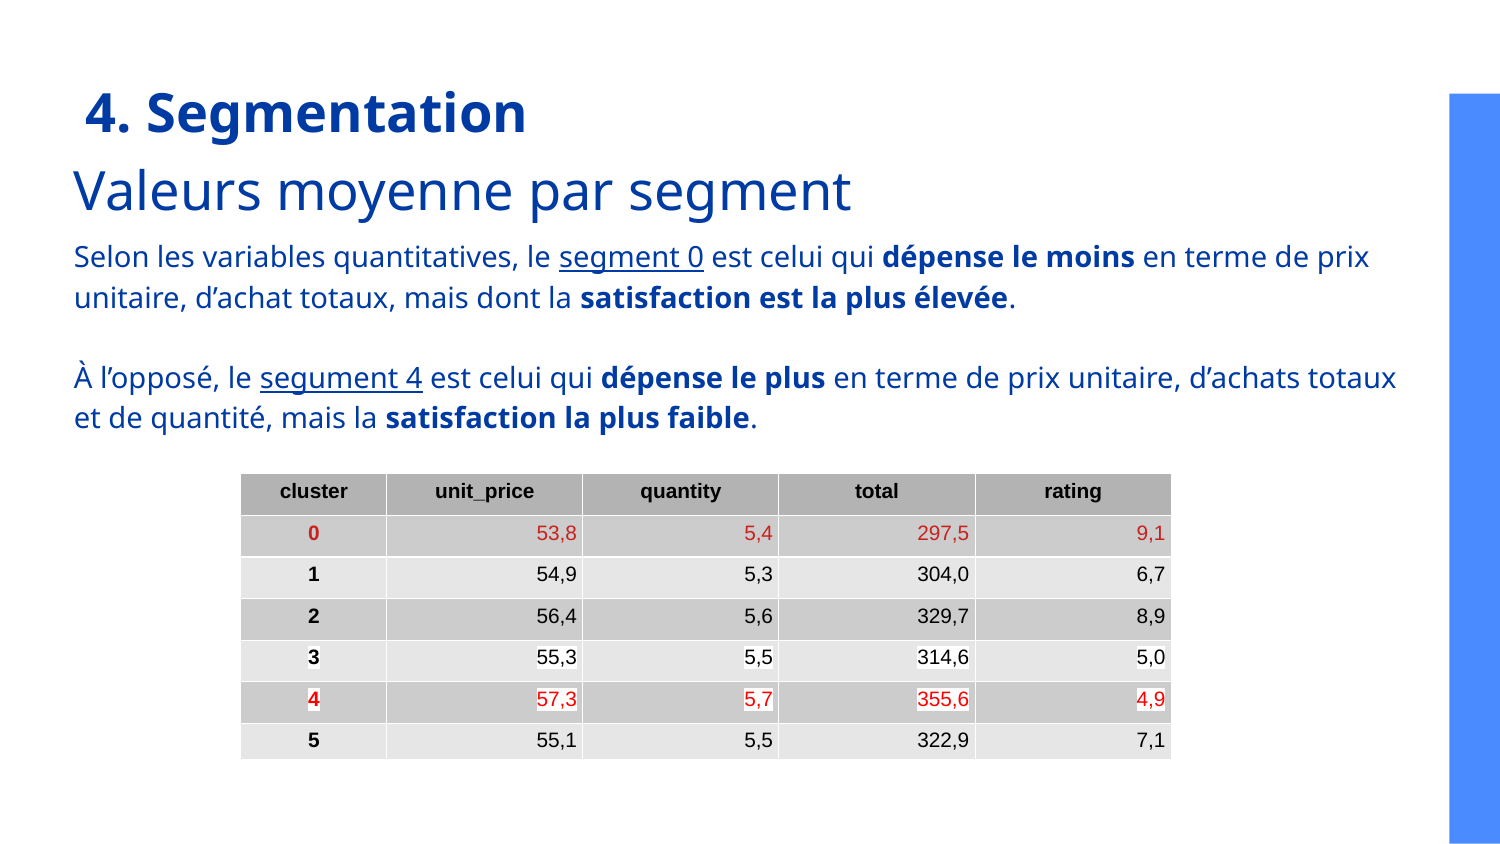

# 4. Segmentation
Valeurs moyenne par segment
Selon les variables quantitatives, le segment 0 est celui qui dépense le moins en terme de prix unitaire, d’achat totaux, mais dont la satisfaction est la plus élevée.
À l’opposé, le segument 4 est celui qui dépense le plus en terme de prix unitaire, d’achats totaux et de quantité, mais la satisfaction la plus faible.
| cluster | unit\_price | quantity | total | rating |
| --- | --- | --- | --- | --- |
| 0 | 53,8 | 5,4 | 297,5 | 9,1 |
| 1 | 54,9 | 5,3 | 304,0 | 6,7 |
| 2 | 56,4 | 5,6 | 329,7 | 8,9 |
| 3 | 55,3 | 5,5 | 314,6 | 5,0 |
| 4 | 57,3 | 5,7 | 355,6 | 4,9 |
| 5 | 55,1 | 5,5 | 322,9 | 7,1 |